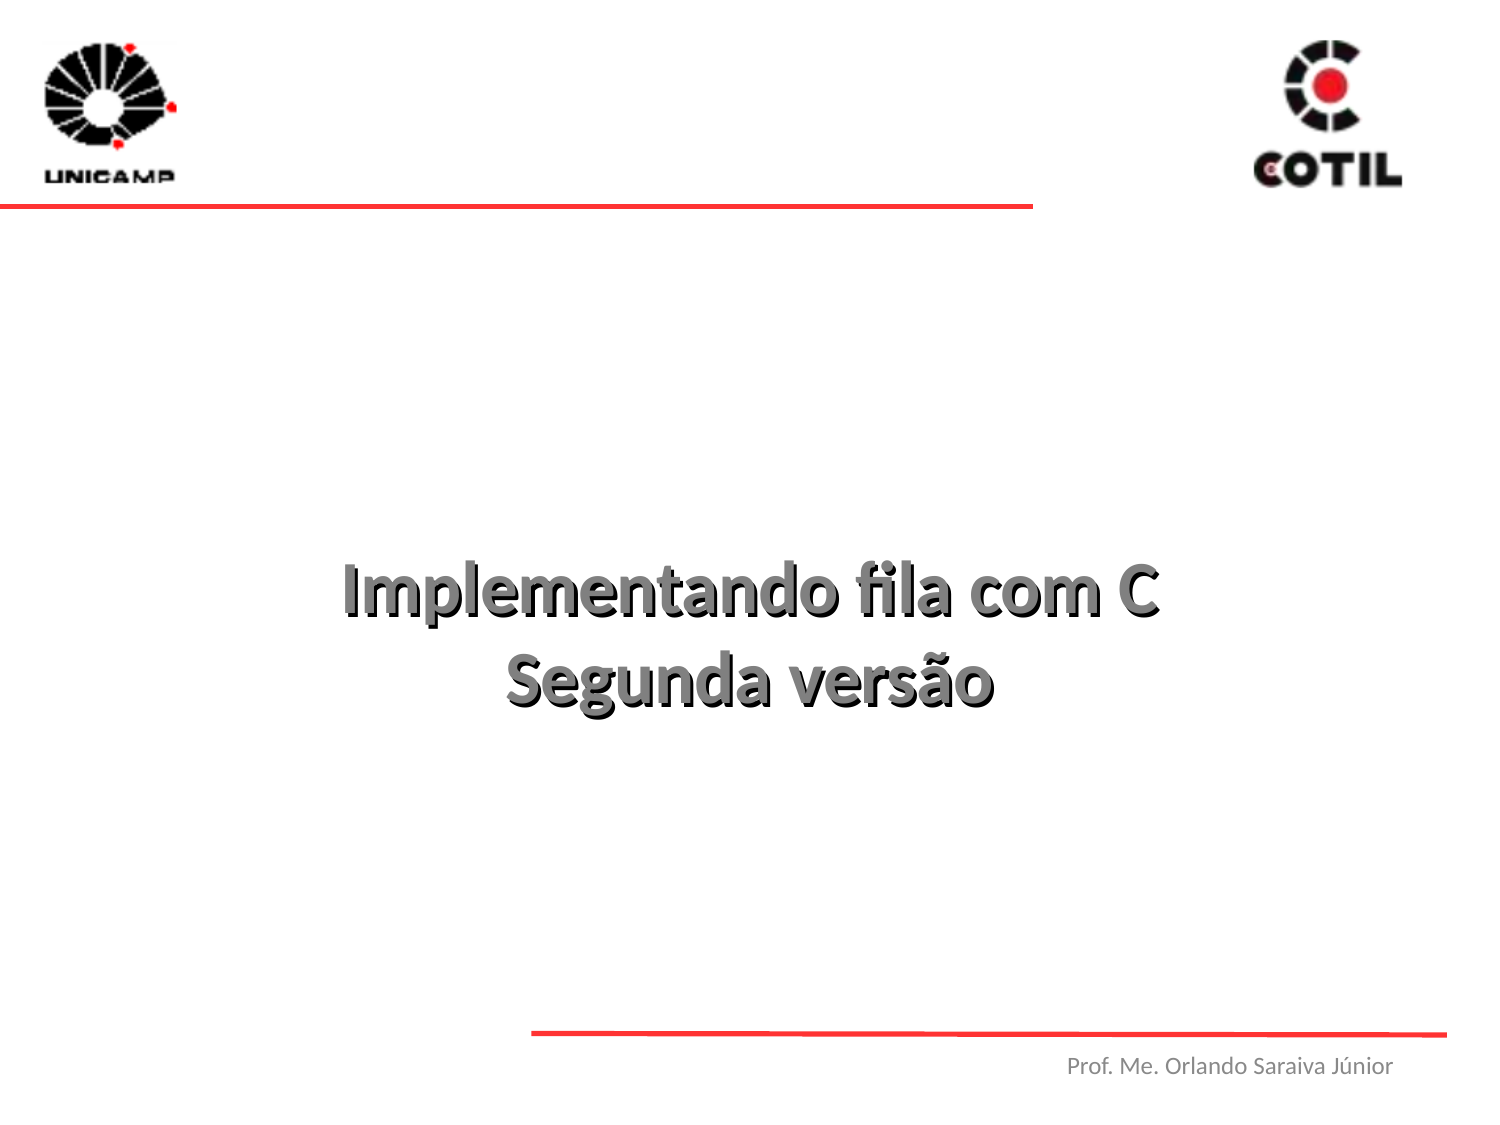

# Implementando fila com C Segunda versão